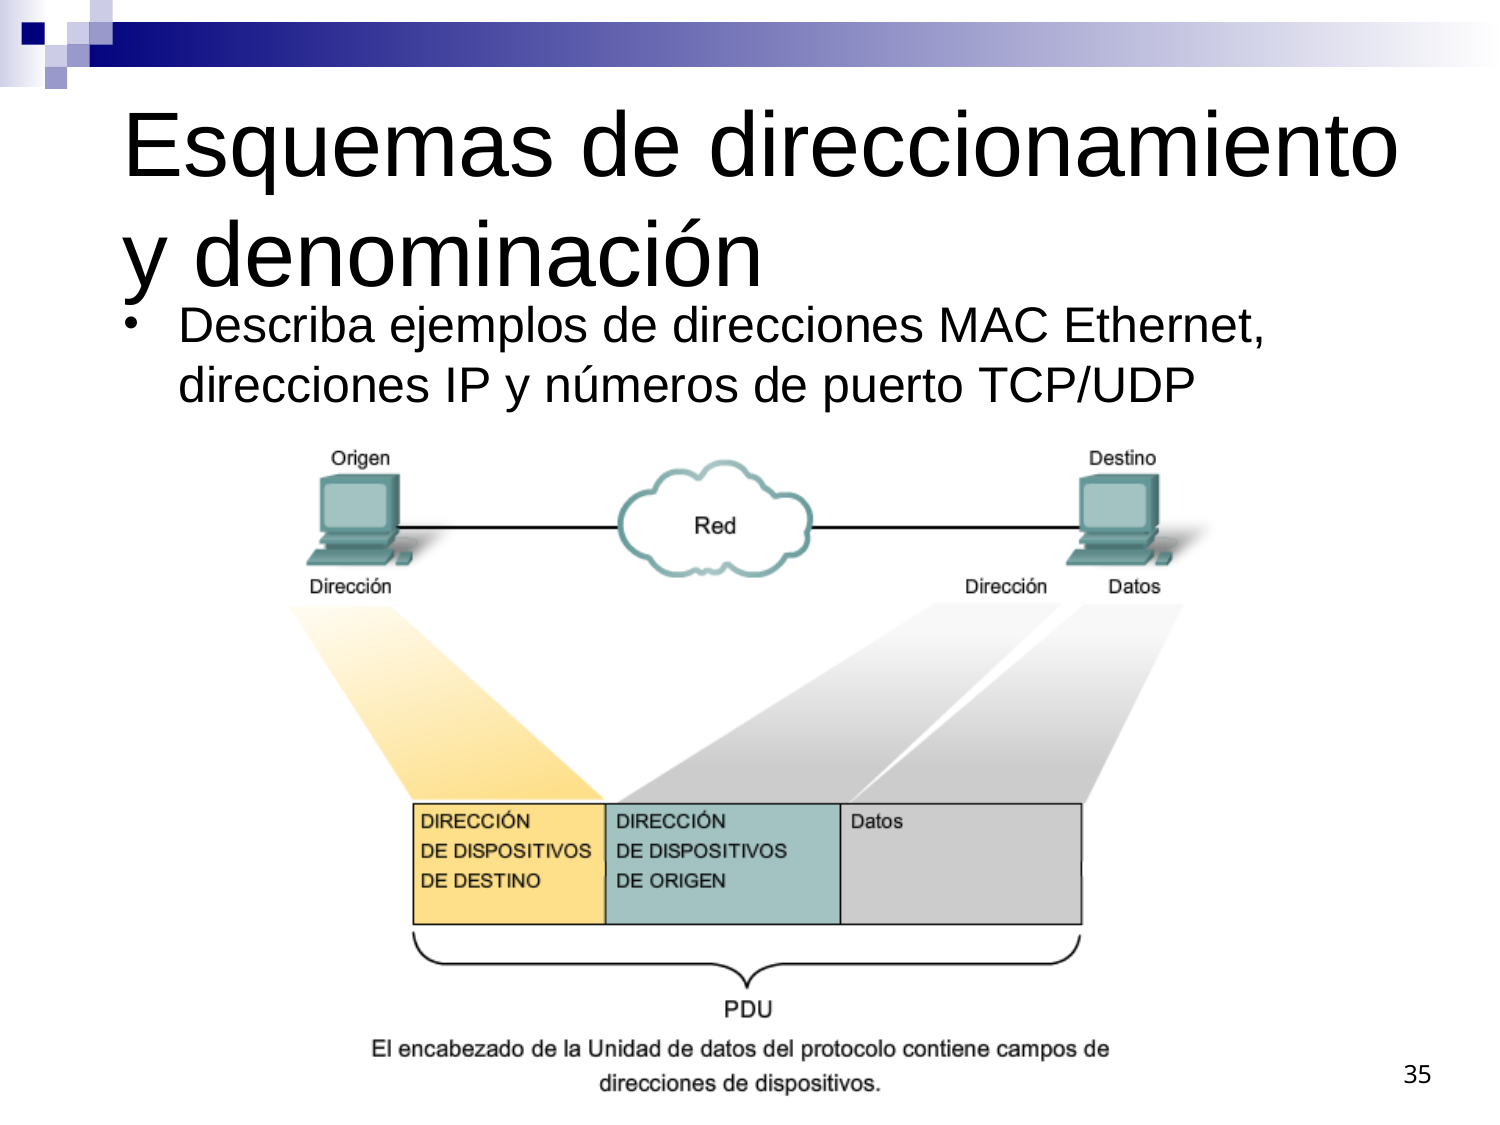

Esquemas de direccionamiento y denominación
Describa ejemplos de direcciones MAC Ethernet, direcciones IP y números de puerto TCP/UDP